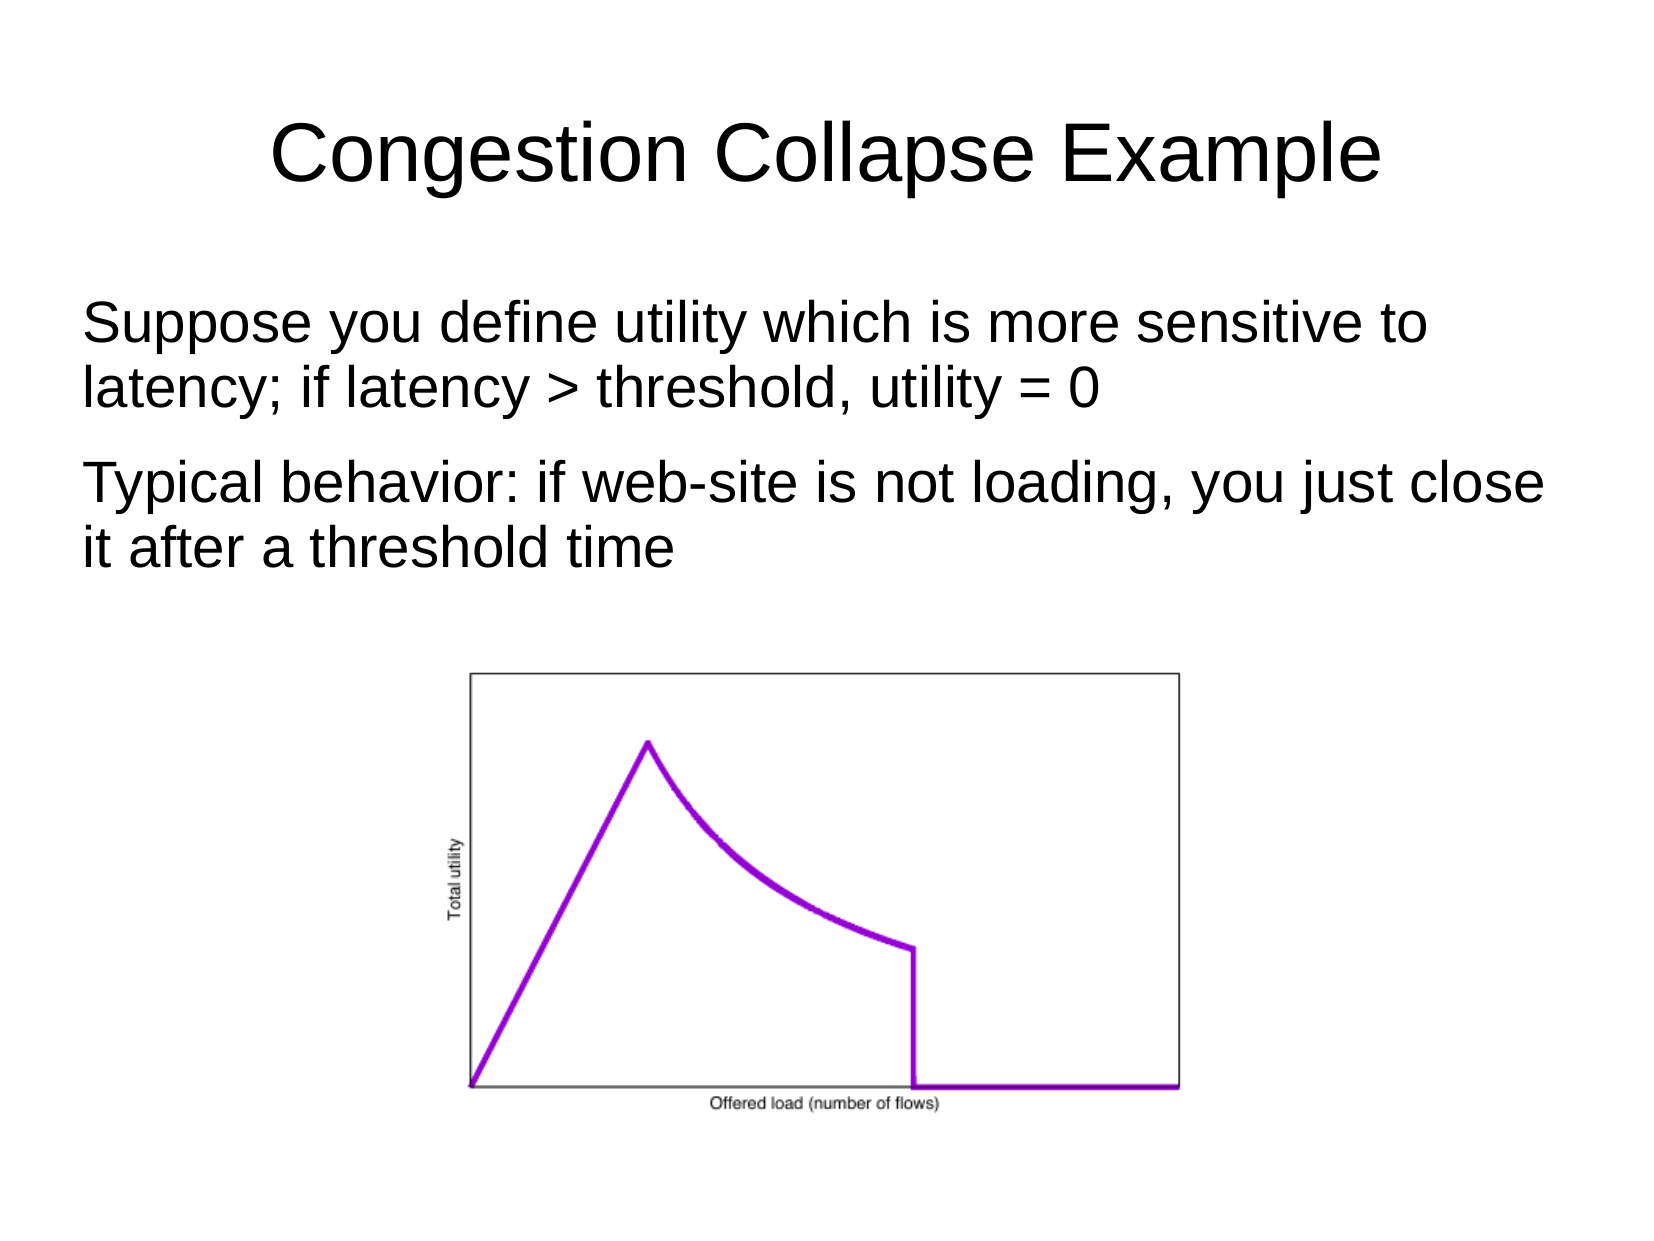

# Congestion Collapse Example
Suppose you define utility which is more sensitive to latency; if latency > threshold, utility = 0
Typical behavior: if web-site is not loading, you just close it after a threshold time